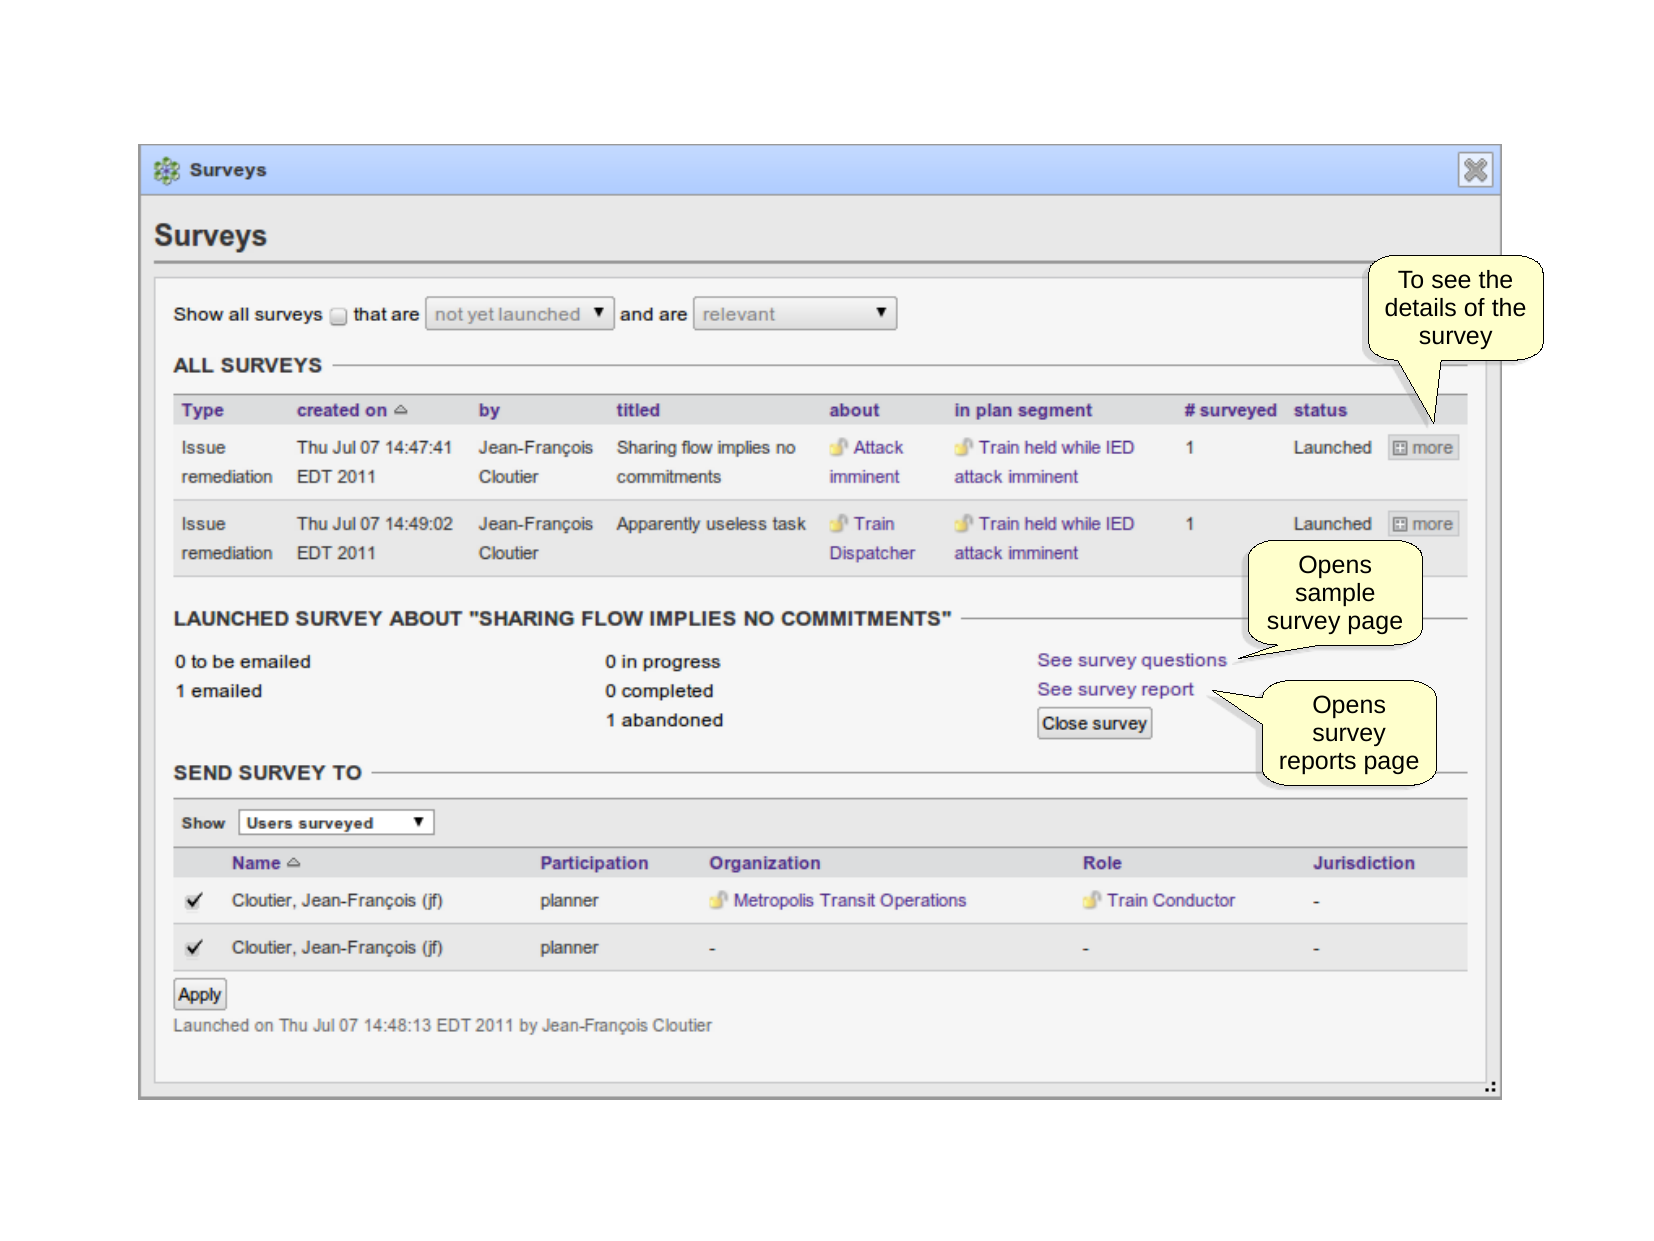

To see the details of the survey
Opens sample survey page
Opens survey reports page